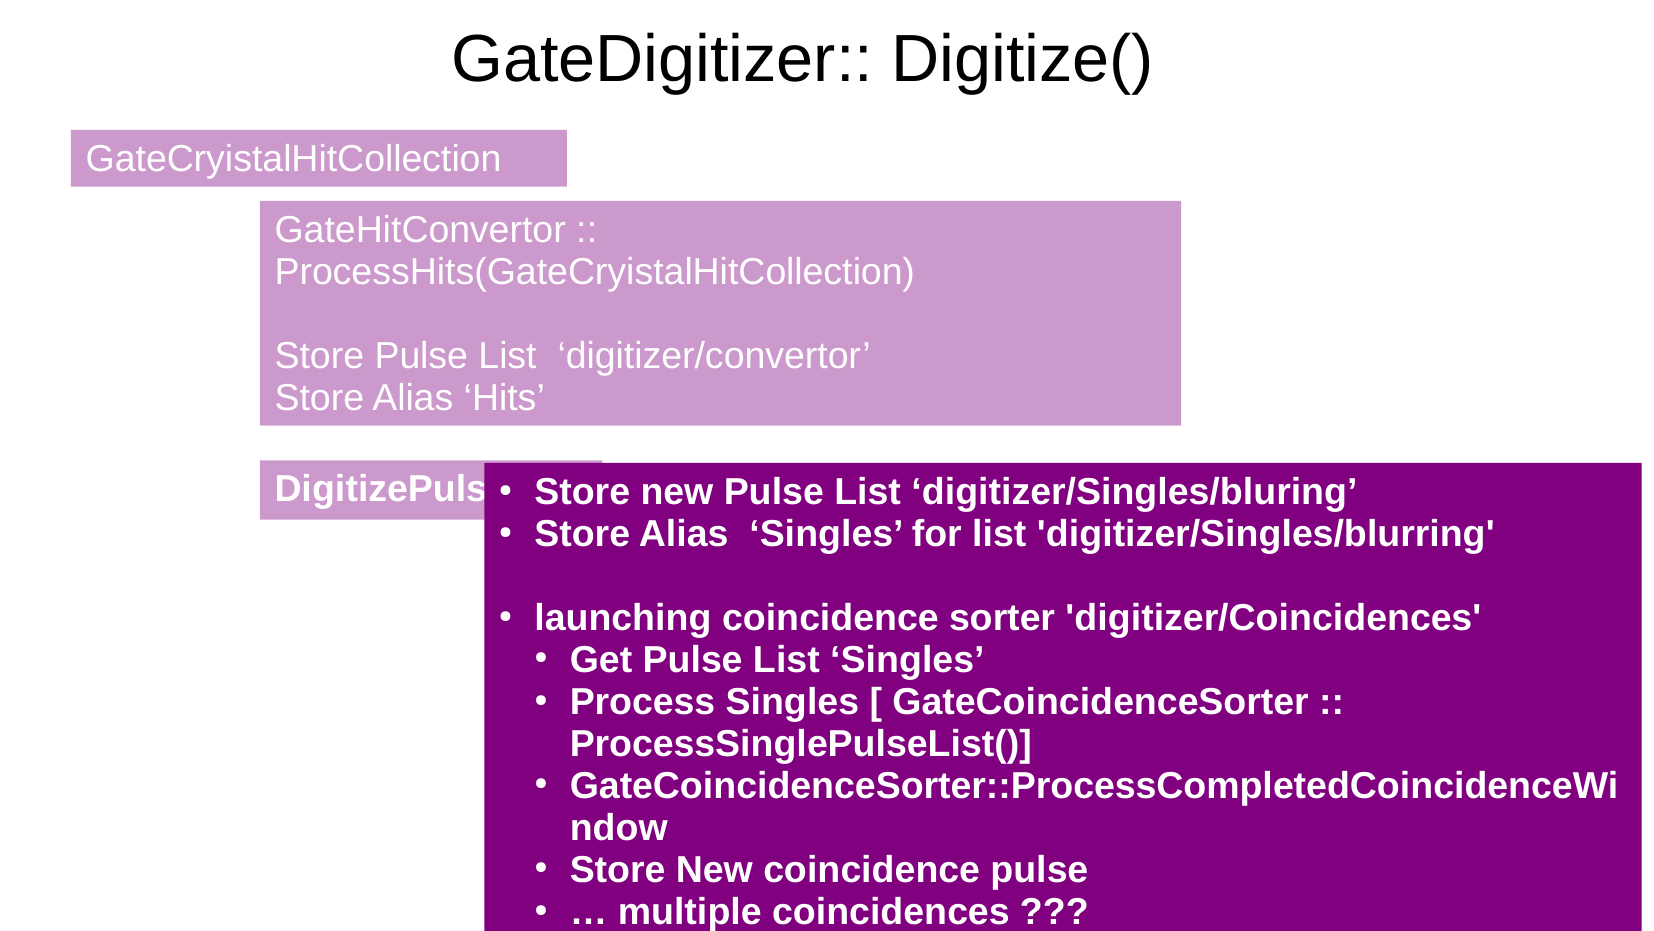

# GateDigitizer:: Digitize()
GateCryistalHitCollection
GateHitConvertor :: ProcessHits(GateCryistalHitCollection)
Store Pulse List ‘digitizer/convertor’
Store Alias ‘Hits’
DigitizePulses();
Store new Pulse List ‘digitizer/Singles/bluring’
Store Alias ‘Singles’ for list 'digitizer/Singles/blurring'
launching coincidence sorter 'digitizer/Coincidences'
Get Pulse List ‘Singles’
Process Singles [ GateCoincidenceSorter :: ProcessSinglePulseList()]
GateCoincidenceSorter::ProcessCompletedCoincidenceWindow
Store New coincidence pulse
… multiple coincidences ???